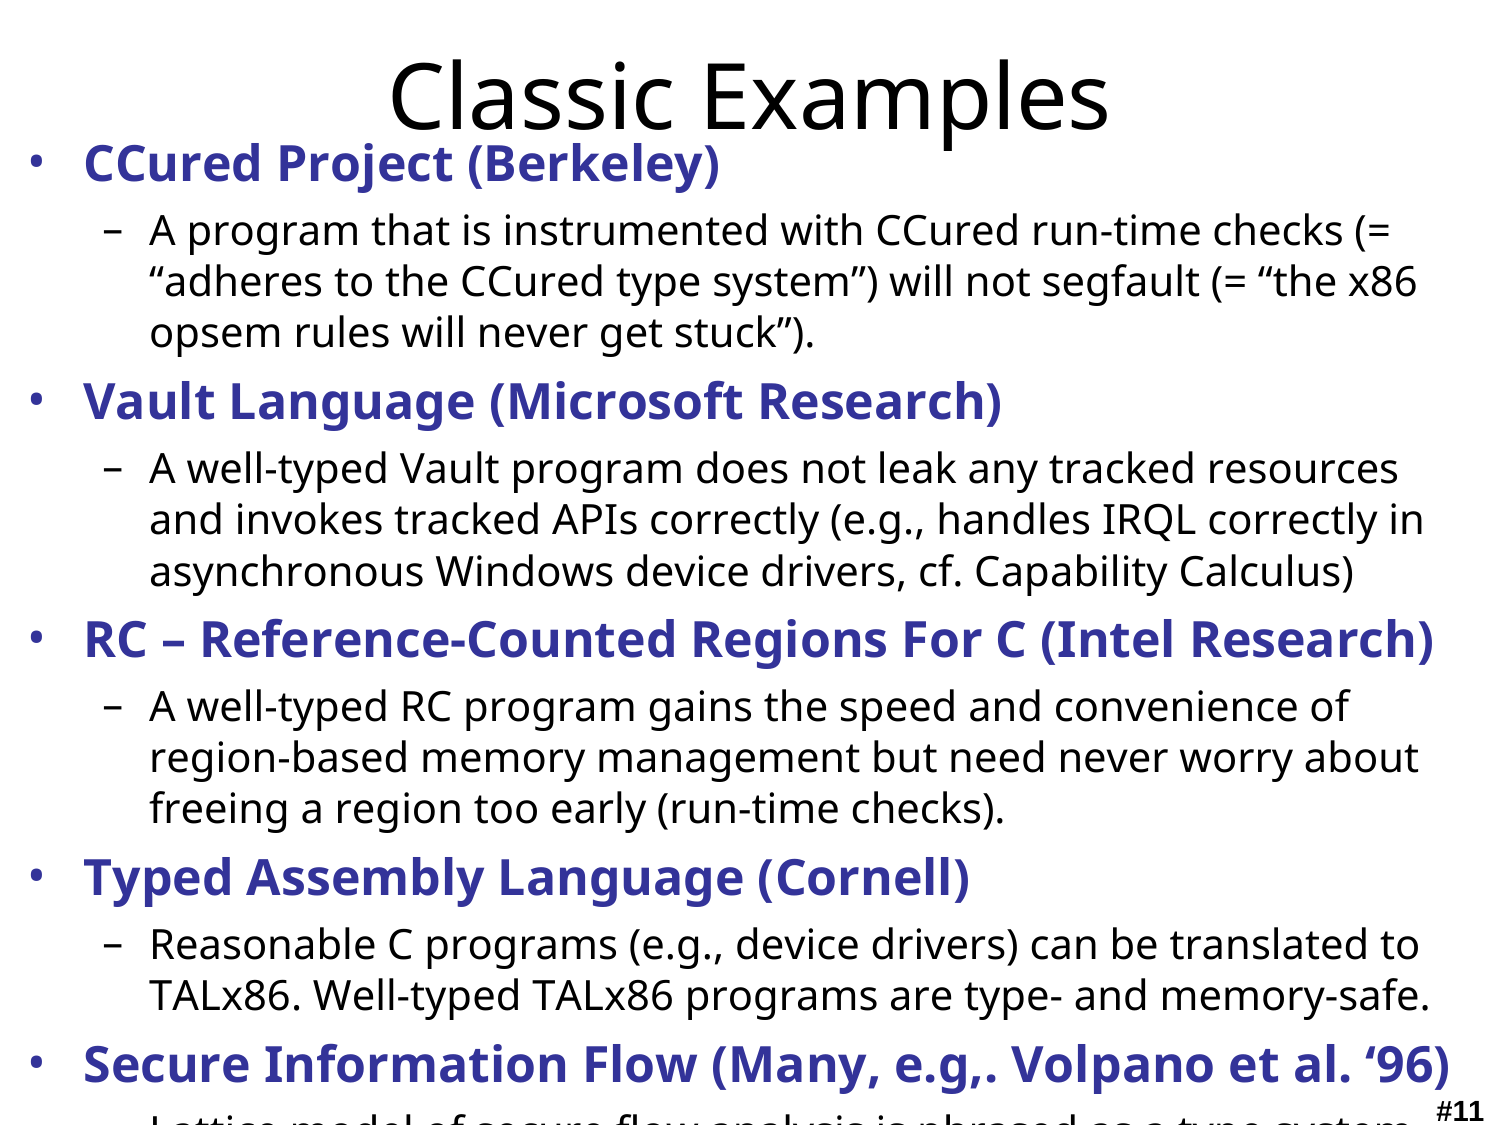

# Classic Examples
CCured Project (Berkeley)
A program that is instrumented with CCured run-time checks (= “adheres to the CCured type system”) will not segfault (= “the x86 opsem rules will never get stuck”).
Vault Language (Microsoft Research)
A well-typed Vault program does not leak any tracked resources and invokes tracked APIs correctly (e.g., handles IRQL correctly in asynchronous Windows device drivers, cf. Capability Calculus)
RC – Reference-Counted Regions For C (Intel Research)
A well-typed RC program gains the speed and convenience of region-based memory management but need never worry about freeing a region too early (run-time checks).
Typed Assembly Language (Cornell)
Reasonable C programs (e.g., device drivers) can be translated to TALx86. Well-typed TALx86 programs are type- and memory-safe.
Secure Information Flow (Many, e.g,. Volpano et al. ‘96)
Lattice model of secure flow analysis is phrased as a type system, so type soundness = noninterference.
11